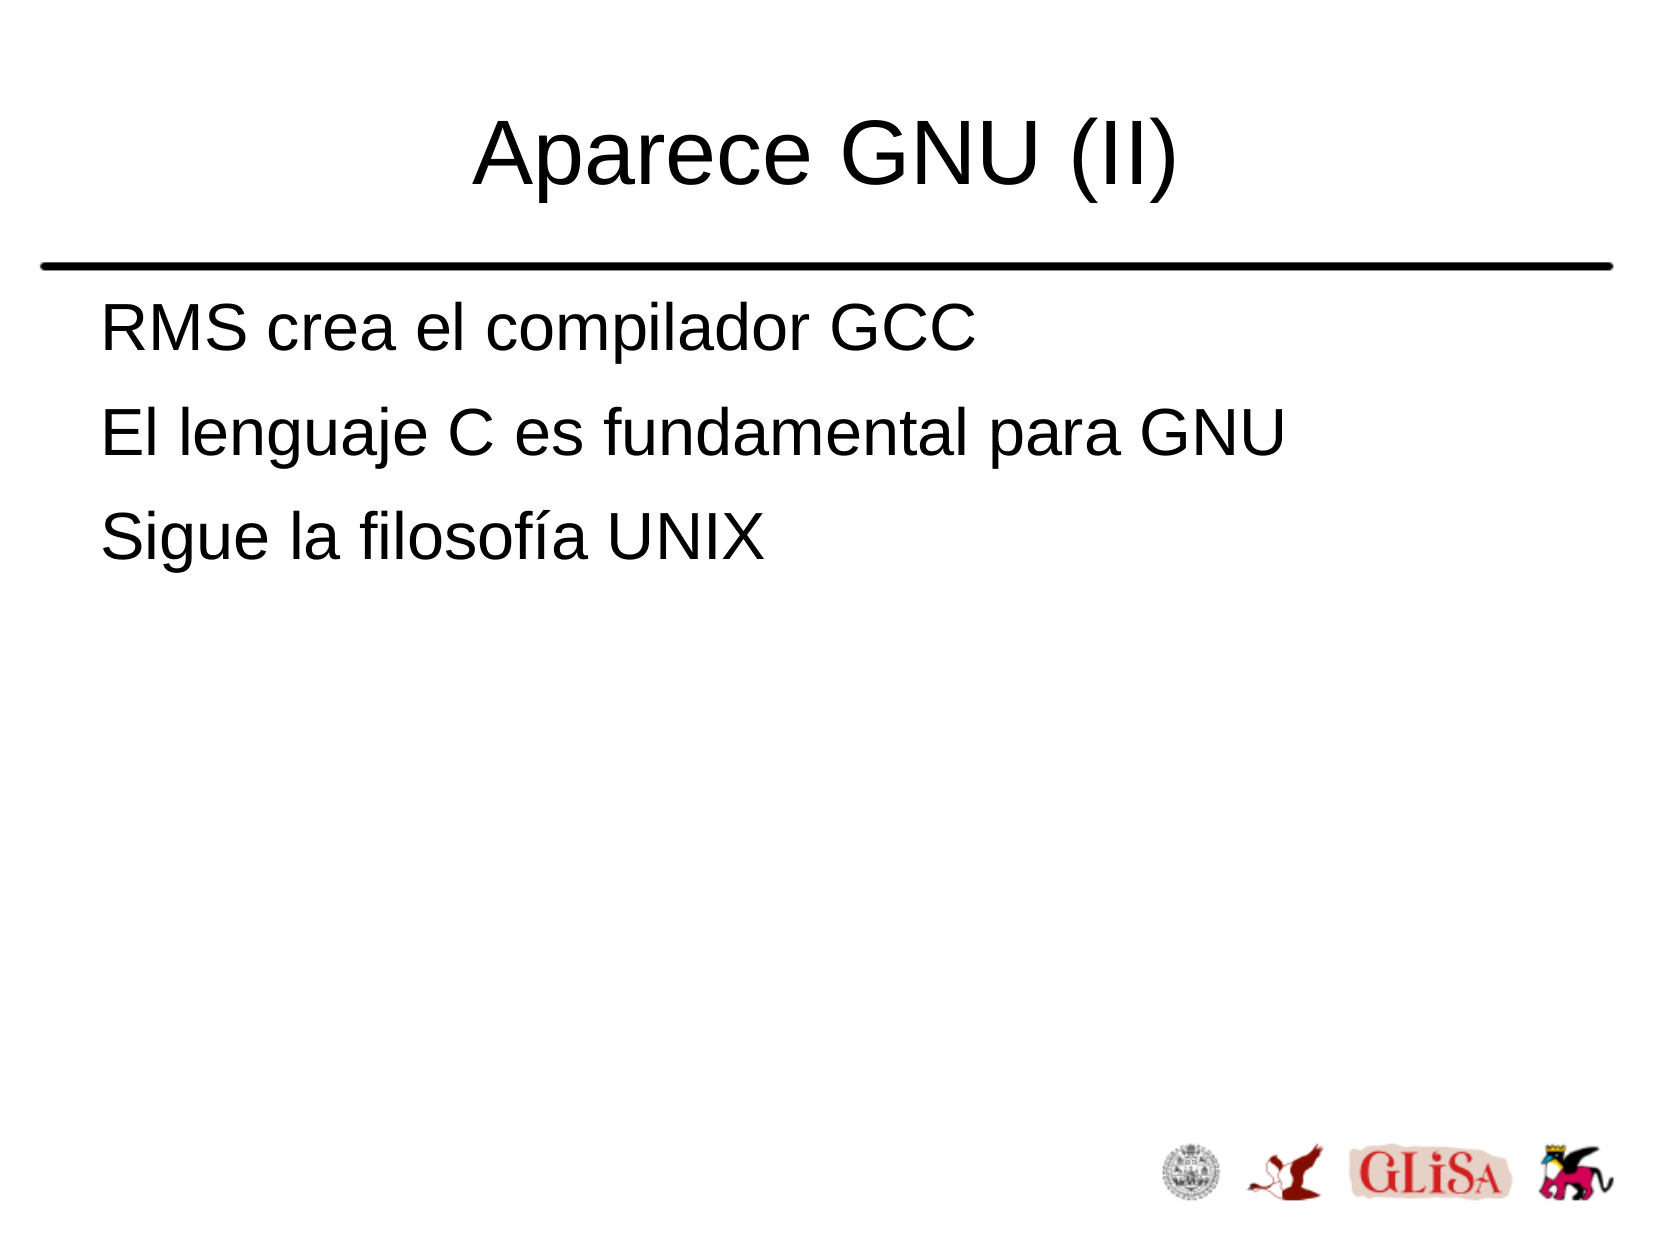

# Aparece GNU (II)
RMS crea el compilador GCC
El lenguaje C es fundamental para GNU
Sigue la filosofía UNIX